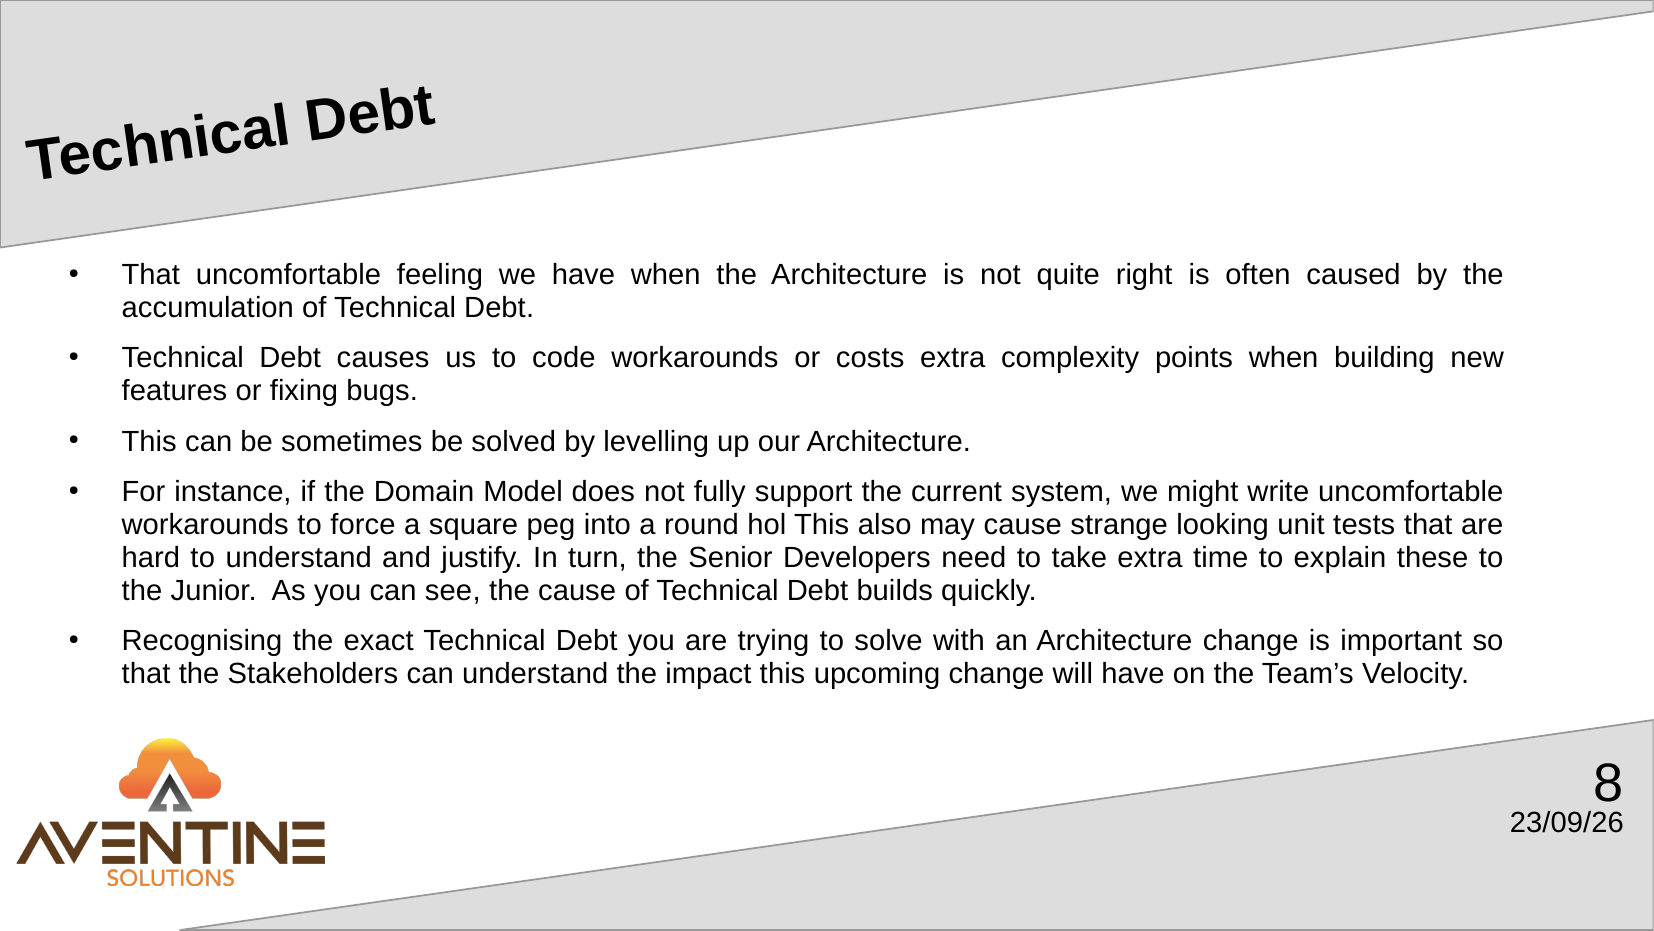

# Technical Debt
That uncomfortable feeling we have when the Architecture is not quite right is often caused by the accumulation of Technical Debt.
Technical Debt causes us to code workarounds or costs extra complexity points when building new features or fixing bugs.
This can be sometimes be solved by levelling up our Architecture.
For instance, if the Domain Model does not fully support the current system, we might write uncomfortable workarounds to force a square peg into a round hol This also may cause strange looking unit tests that are hard to understand and justify. In turn, the Senior Developers need to take extra time to explain these to the Junior. As you can see, the cause of Technical Debt builds quickly.
Recognising the exact Technical Debt you are trying to solve with an Architecture change is important so that the Stakeholders can understand the impact this upcoming change will have on the Team’s Velocity.
8